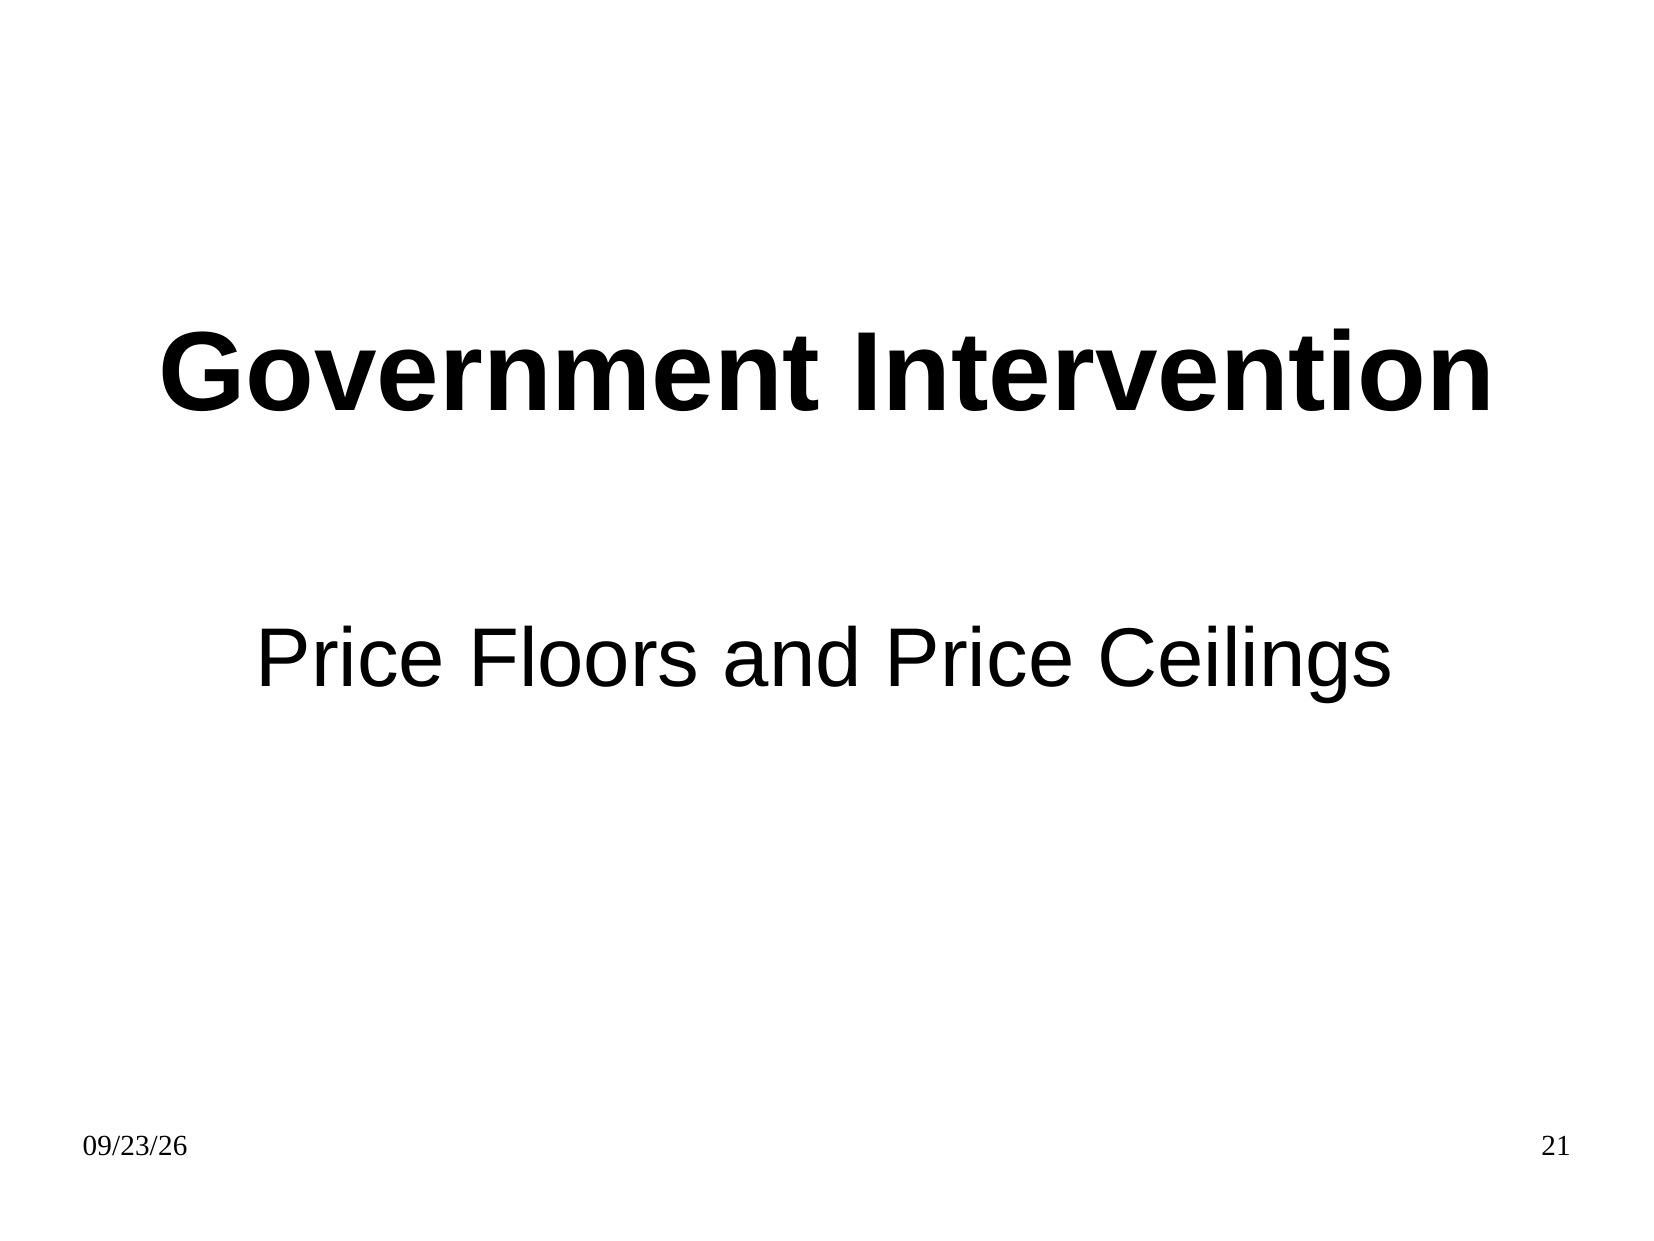

# Government Intervention
Price Floors and Price Ceilings
21